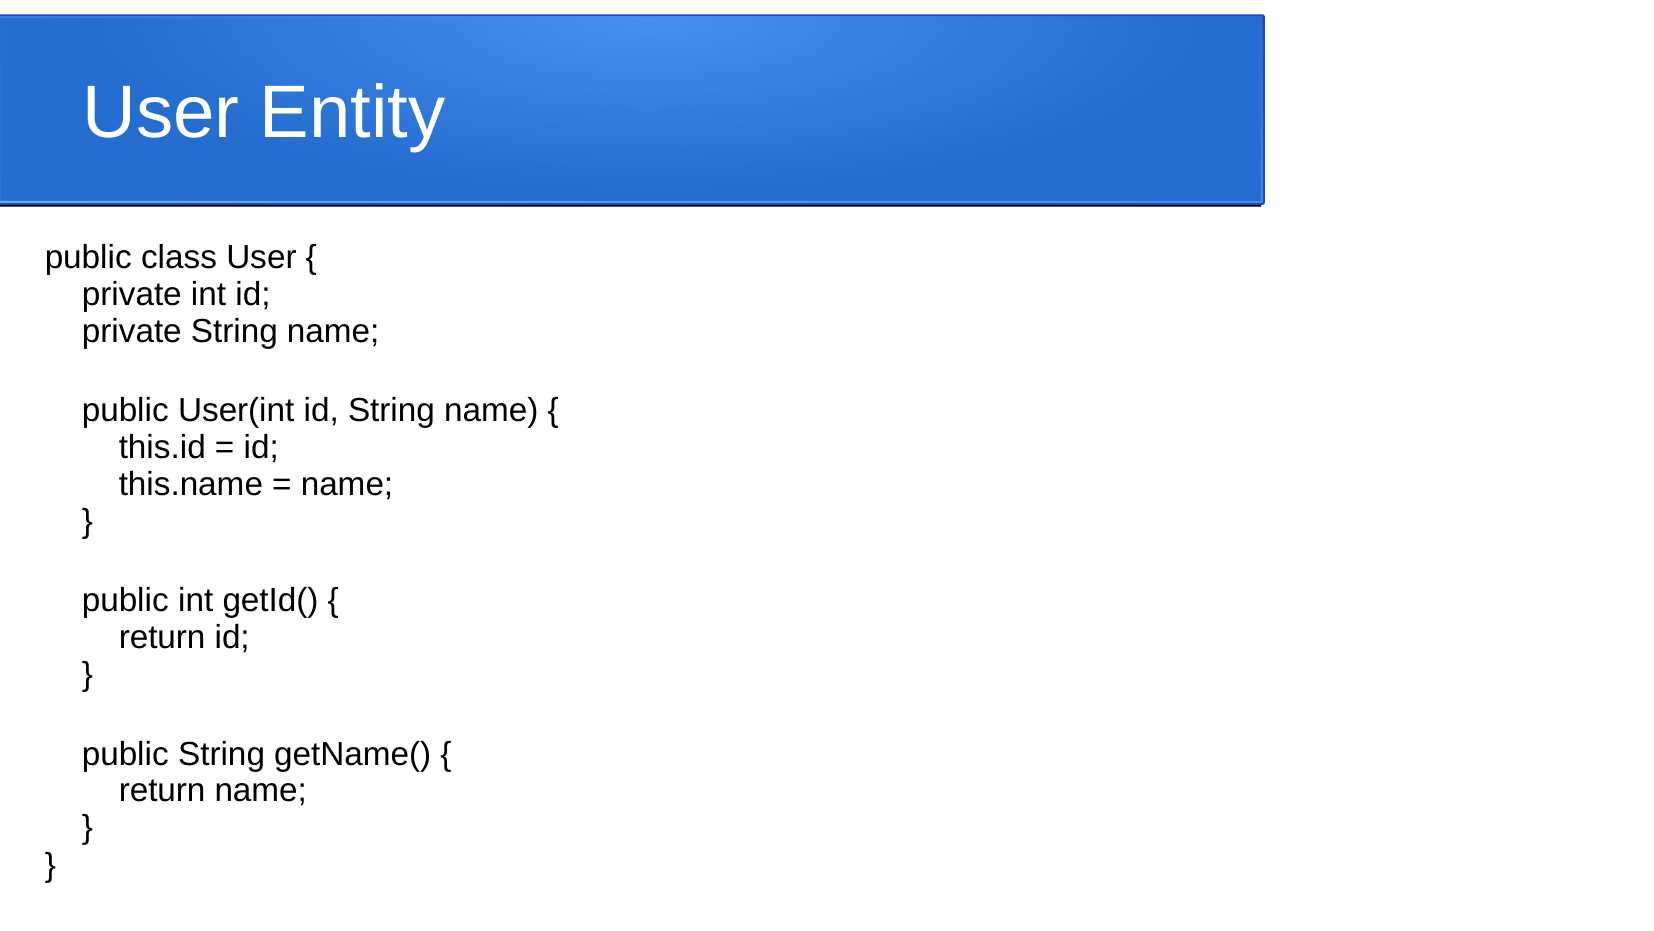

# User Entity
public class User {
 private int id;
 private String name;
 public User(int id, String name) {
 this.id = id;
 this.name = name;
 }
 public int getId() {
 return id;
 }
 public String getName() {
 return name;
 }
}